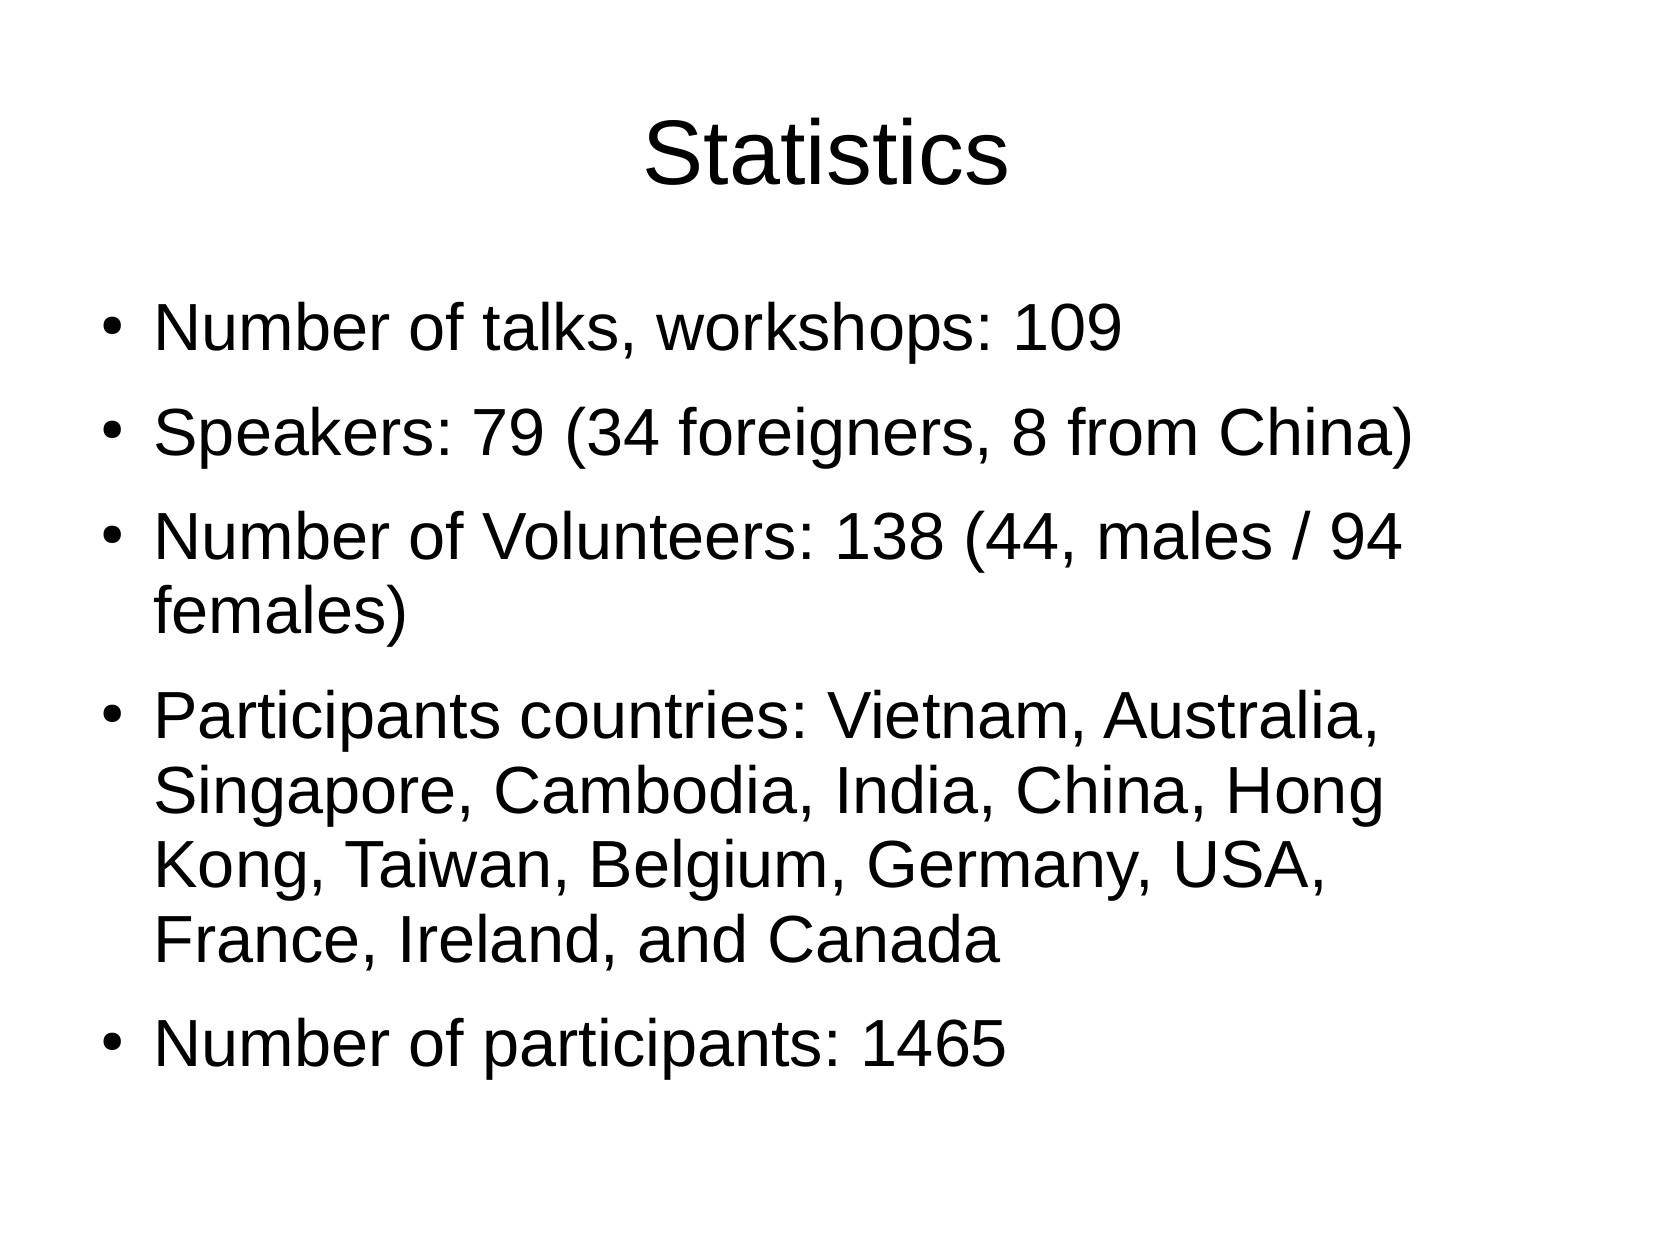

# Statistics
Number of talks, workshops: 109
Speakers: 79 (34 foreigners, 8 from China)
Number of Volunteers: 138 (44, males / 94 females)
Participants countries: Vietnam, Australia, Singapore, Cambodia, India, China, Hong Kong, Taiwan, Belgium, Germany, USA, France, Ireland, and Canada
Number of participants: 1465